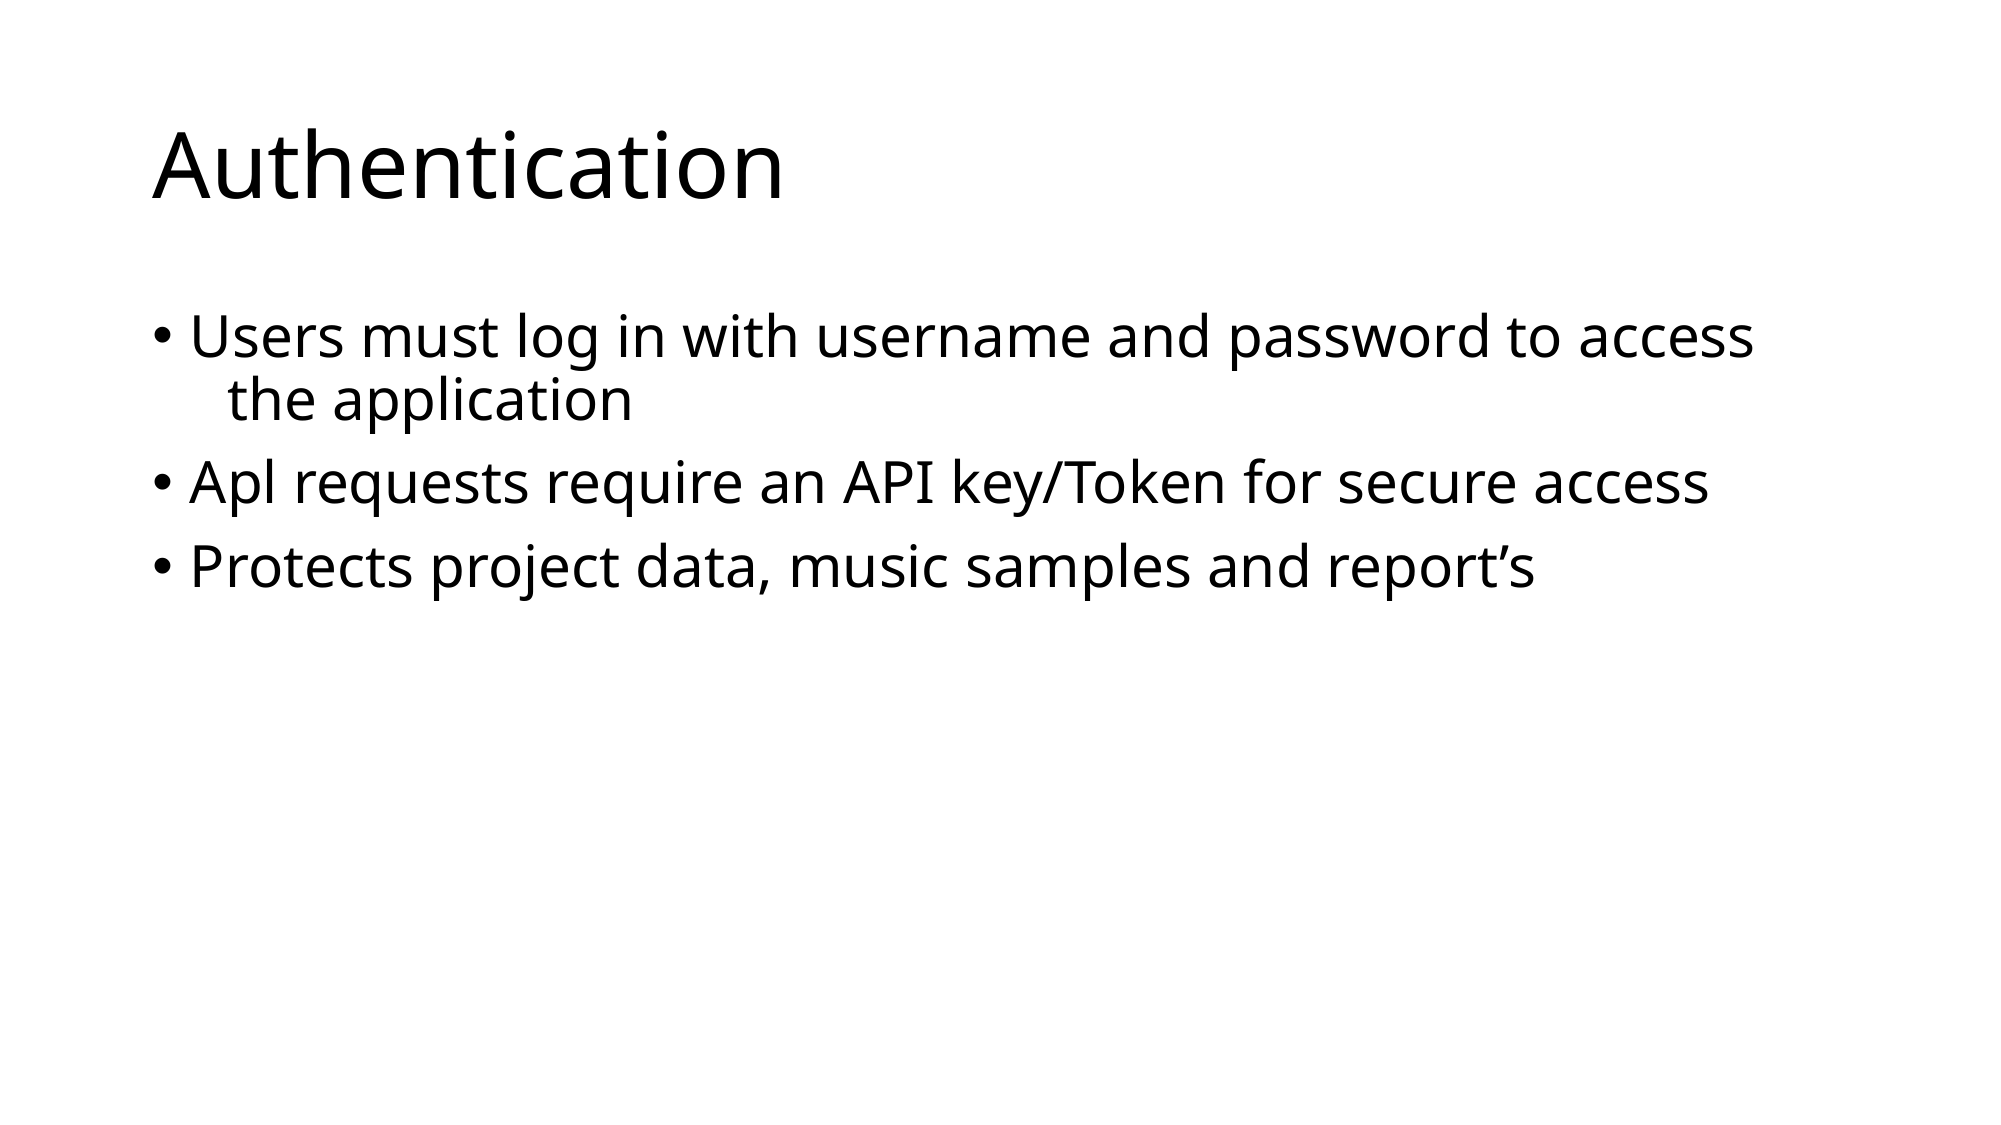

# Authentication
Users must log in with username and password to access the application
Apl requests require an API key/Token for secure access
Protects project data, music samples and report’s